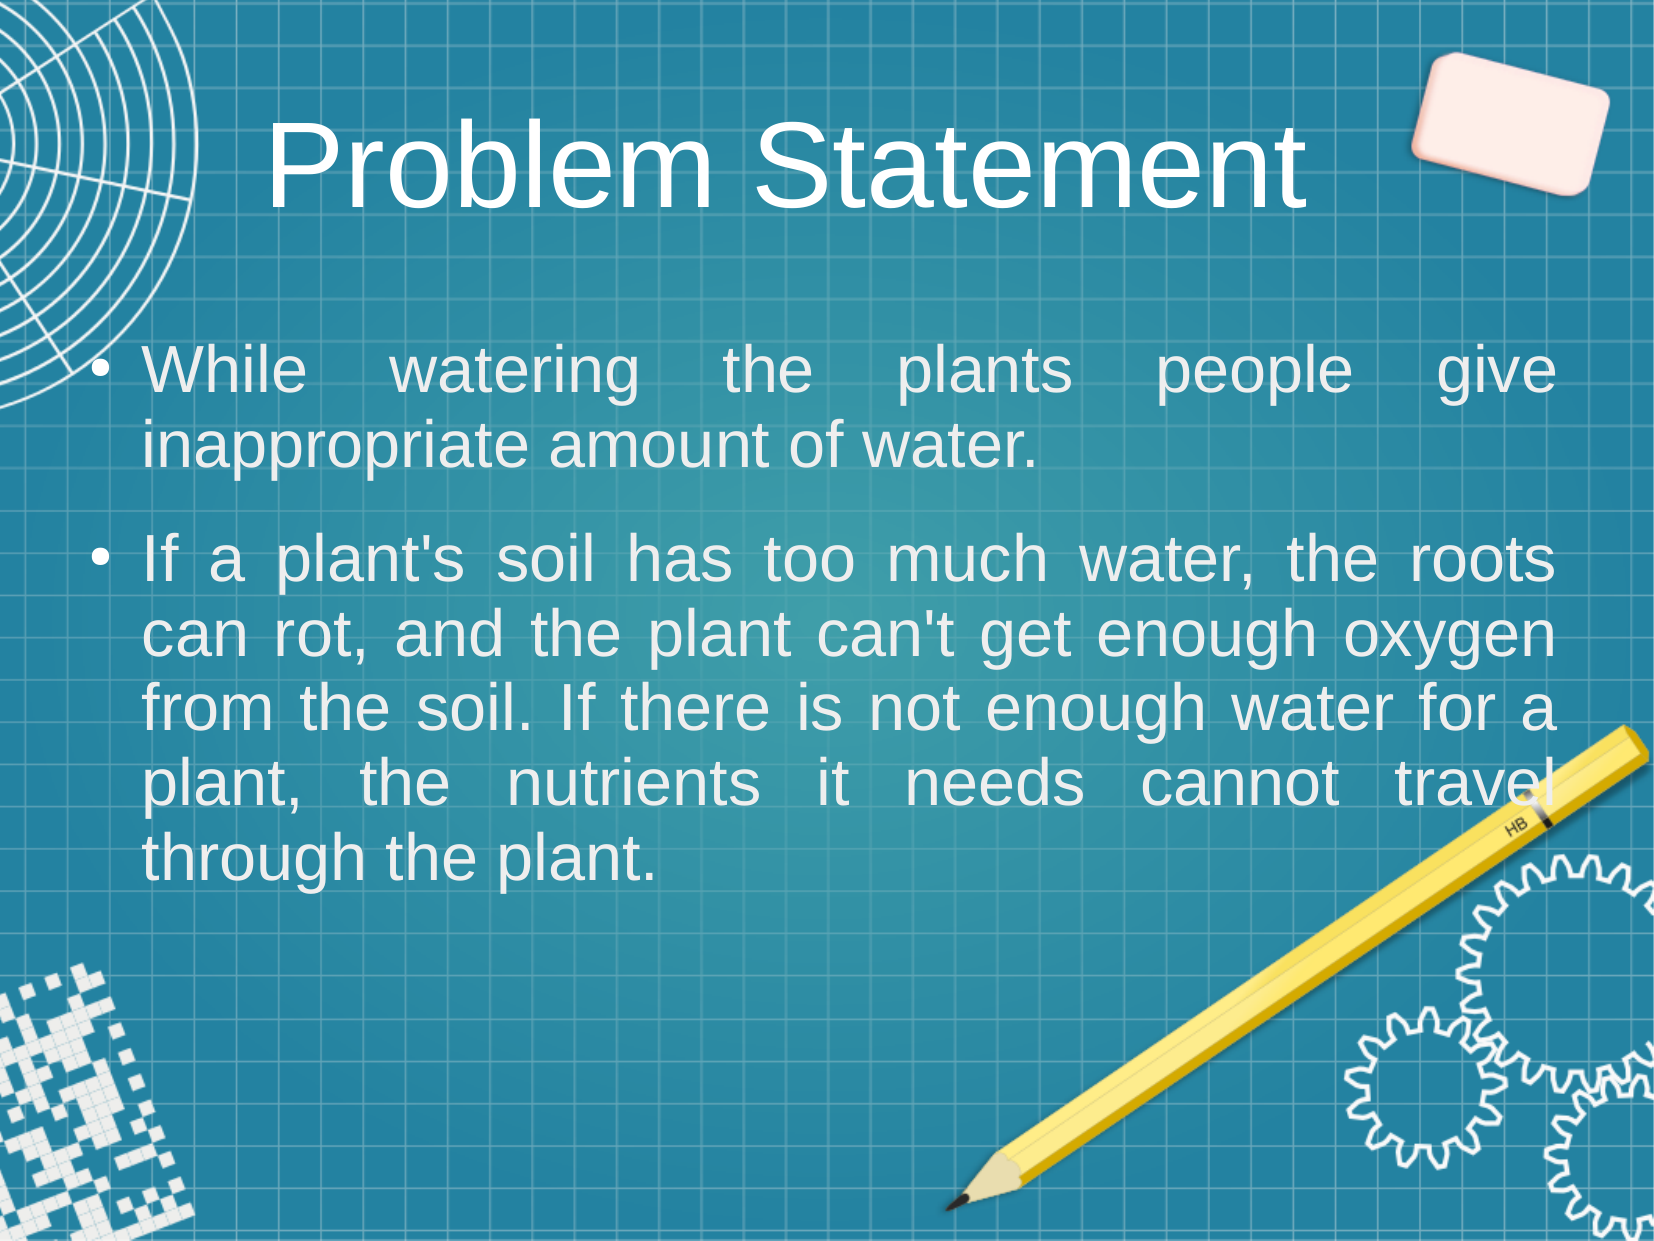

# Problem Statement
While watering the plants people give inappropriate amount of water.
If a plant's soil has too much water, the roots can rot, and the plant can't get enough oxygen from the soil. If there is not enough water for a plant, the nutrients it needs cannot travel through the plant.